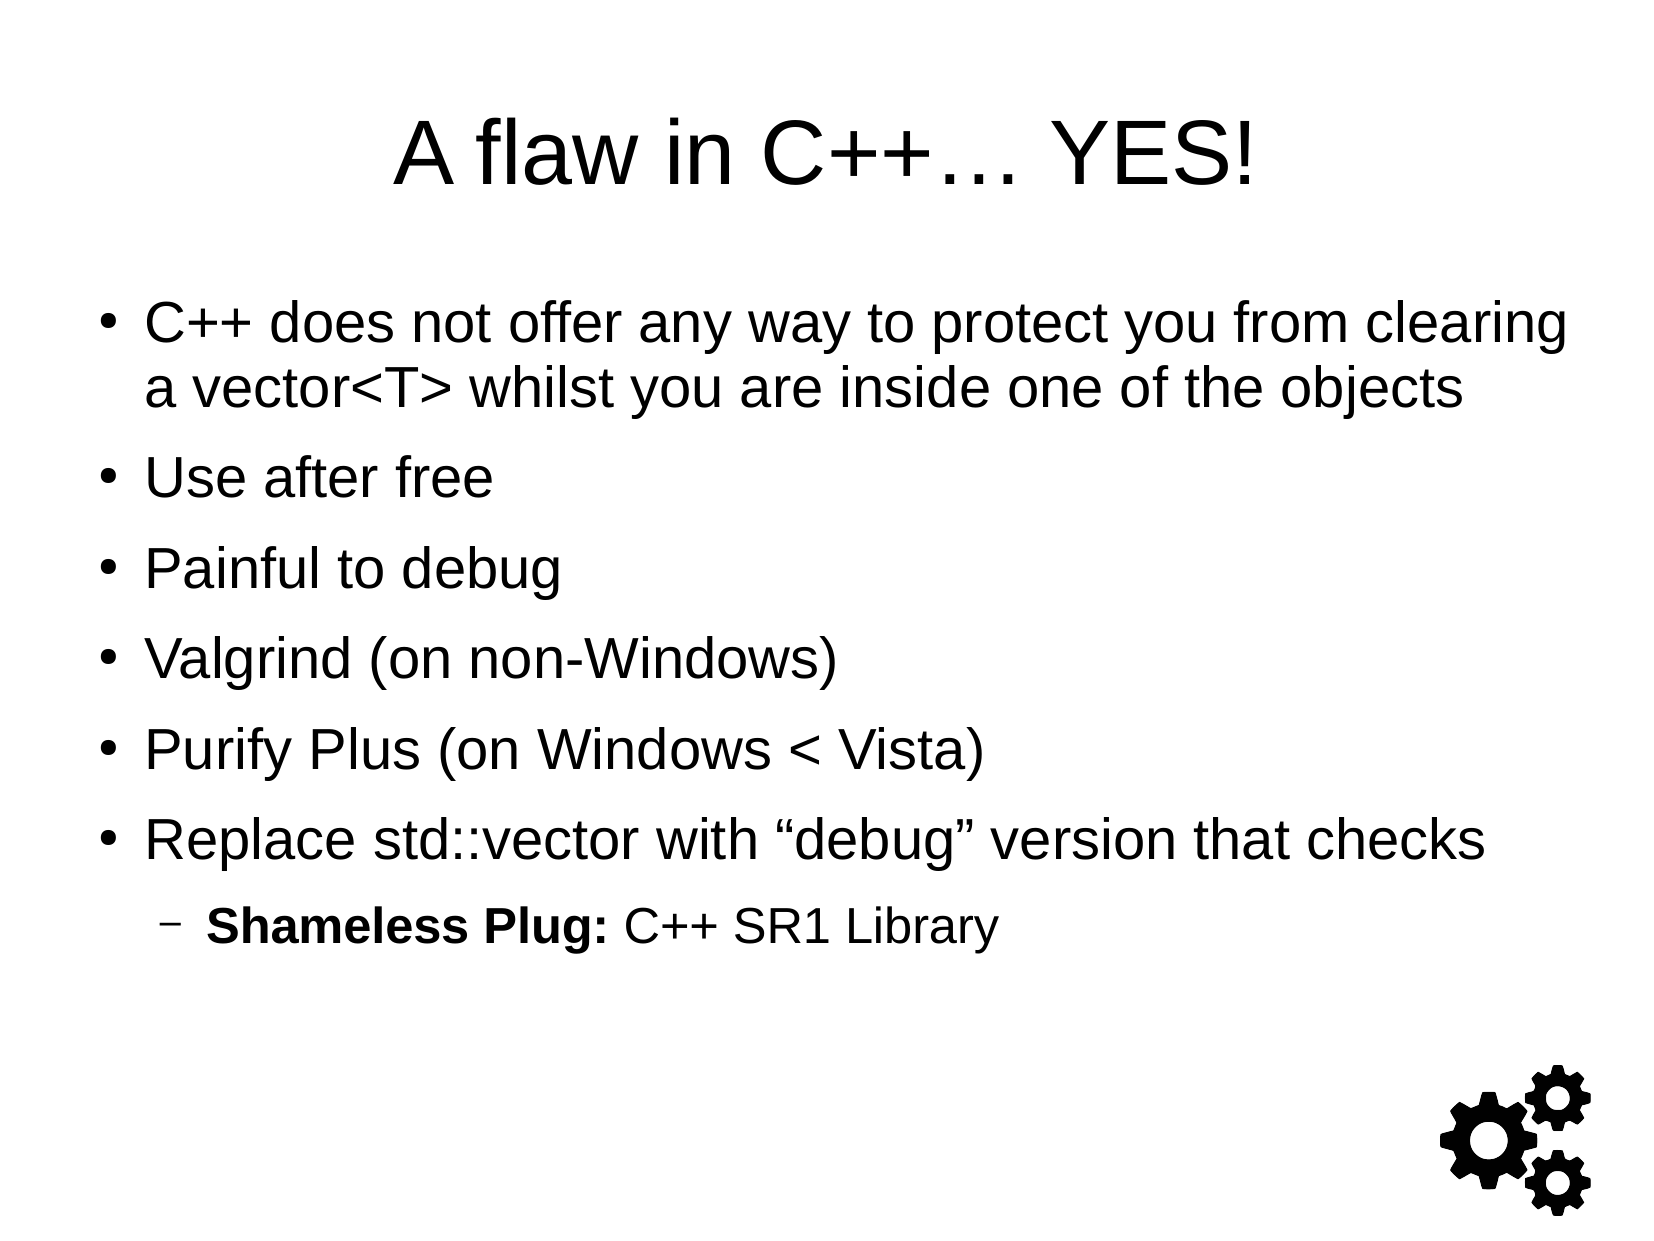

# A flaw in C++… YES!
C++ does not offer any way to protect you from clearing a vector<T> whilst you are inside one of the objects
Use after free
Painful to debug
Valgrind (on non-Windows)
Purify Plus (on Windows < Vista)
Replace std::vector with “debug” version that checks
Shameless Plug: C++ SR1 Library